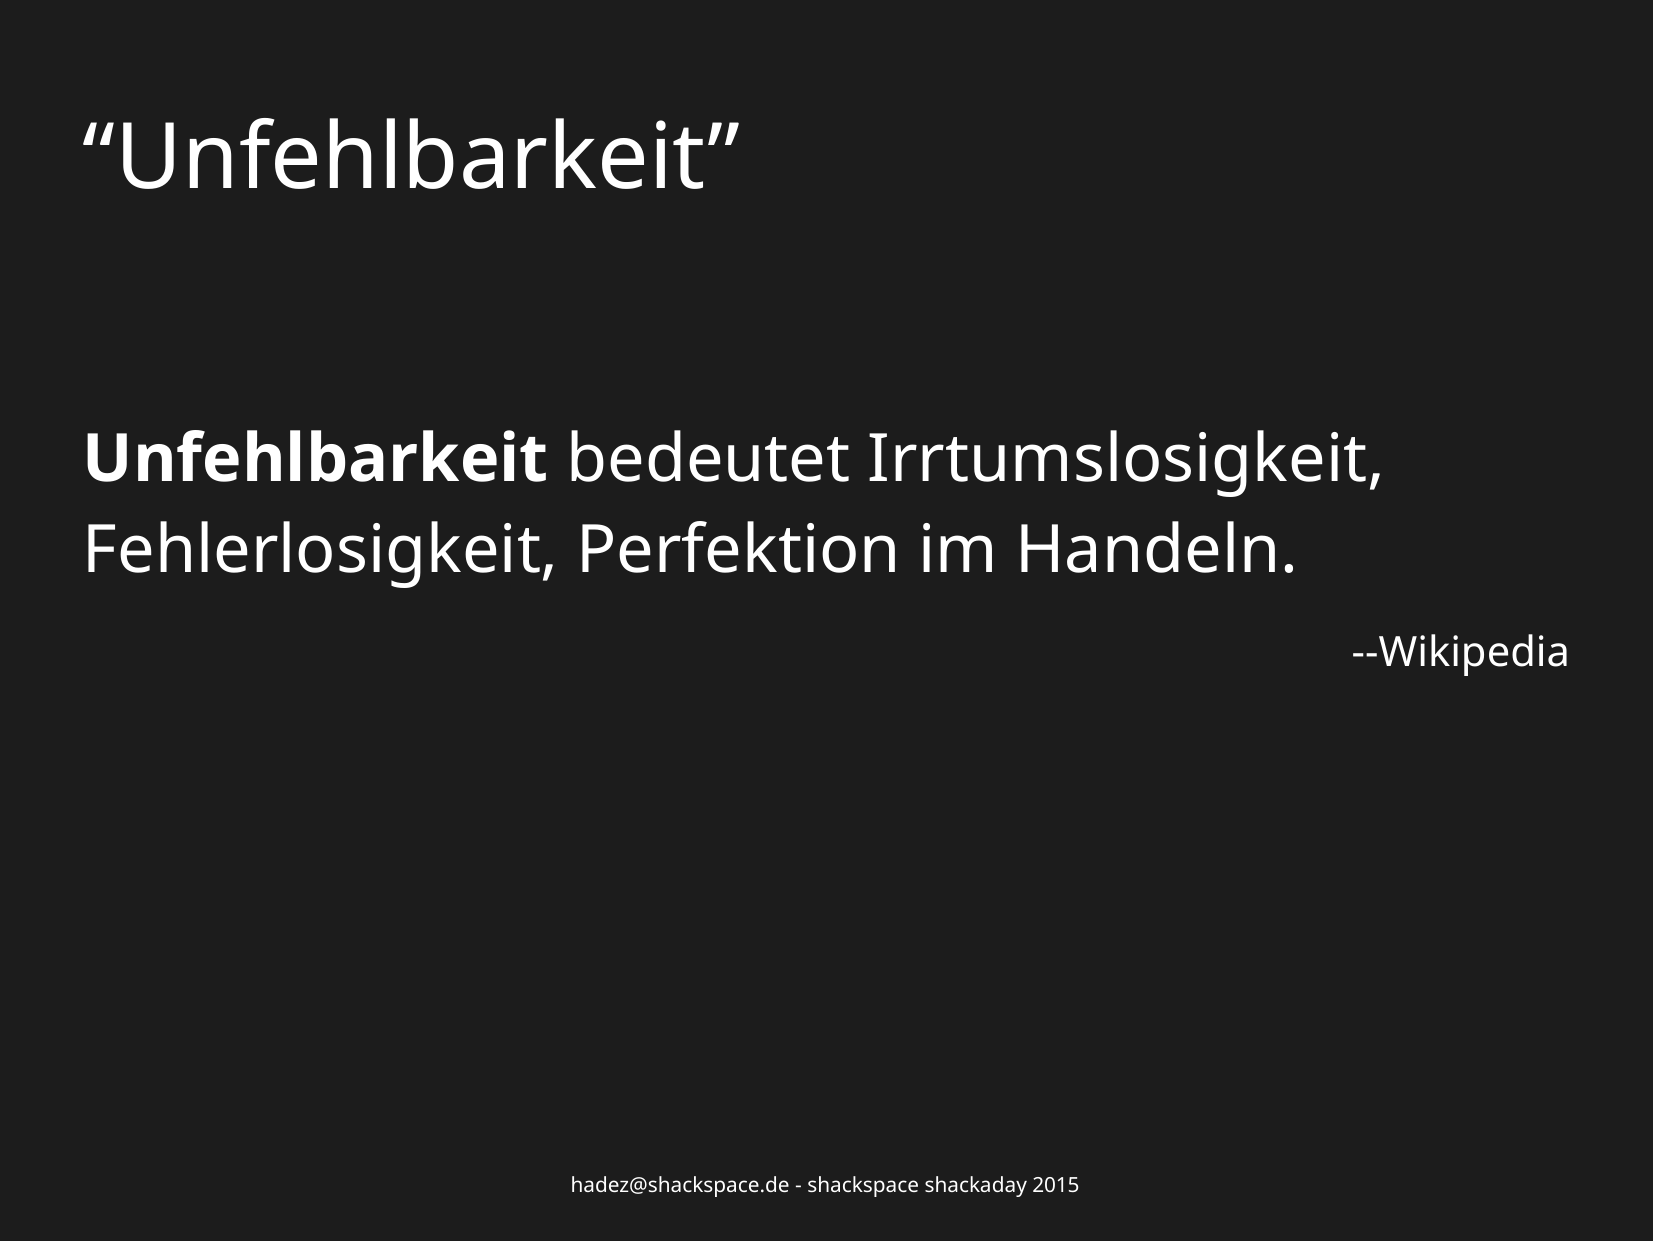

# “Unfehlbarkeit”
Unfehlbarkeit bedeutet Irrtumslosigkeit, Fehlerlosigkeit, Perfektion im Handeln.
--Wikipedia